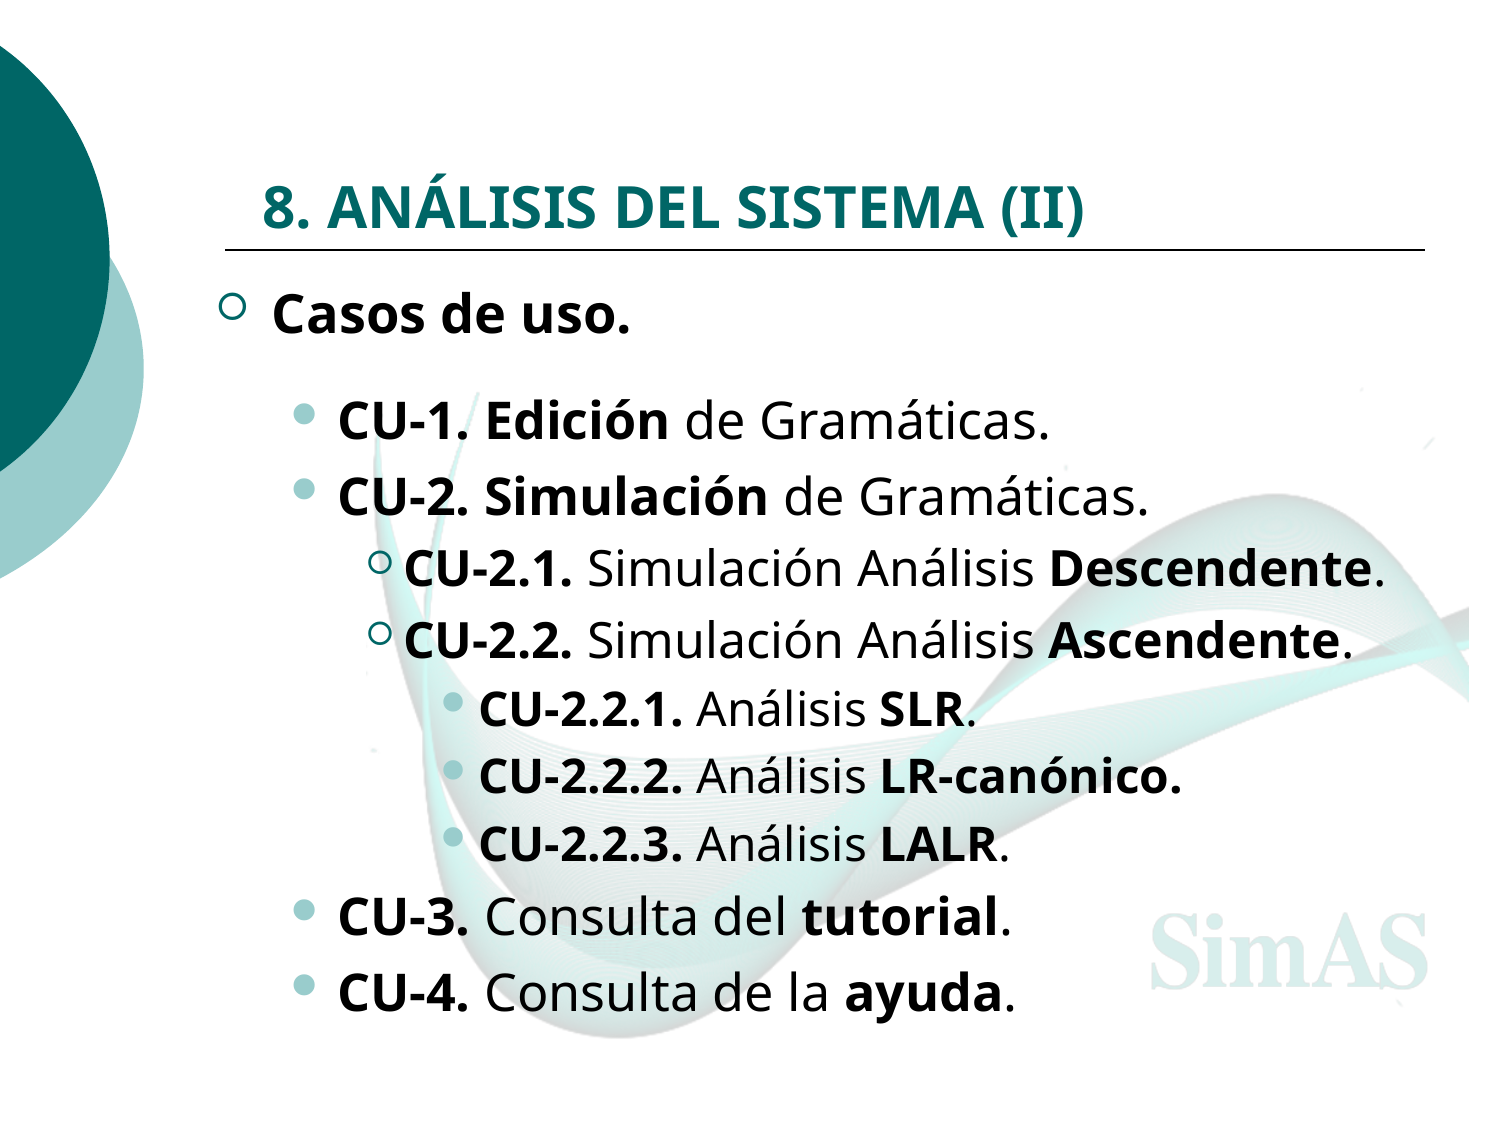

# 8. ANÁLISIS DEL SISTEMA (II)
Casos de uso.
CU-1. Edición de Gramáticas.
CU-2. Simulación de Gramáticas.
CU-2.1. Simulación Análisis Descendente.
CU-2.2. Simulación Análisis Ascendente.
CU-2.2.1. Análisis SLR.
CU-2.2.2. Análisis LR-canónico.
CU-2.2.3. Análisis LALR.
CU-3. Consulta del tutorial.
CU-4. Consulta de la ayuda.